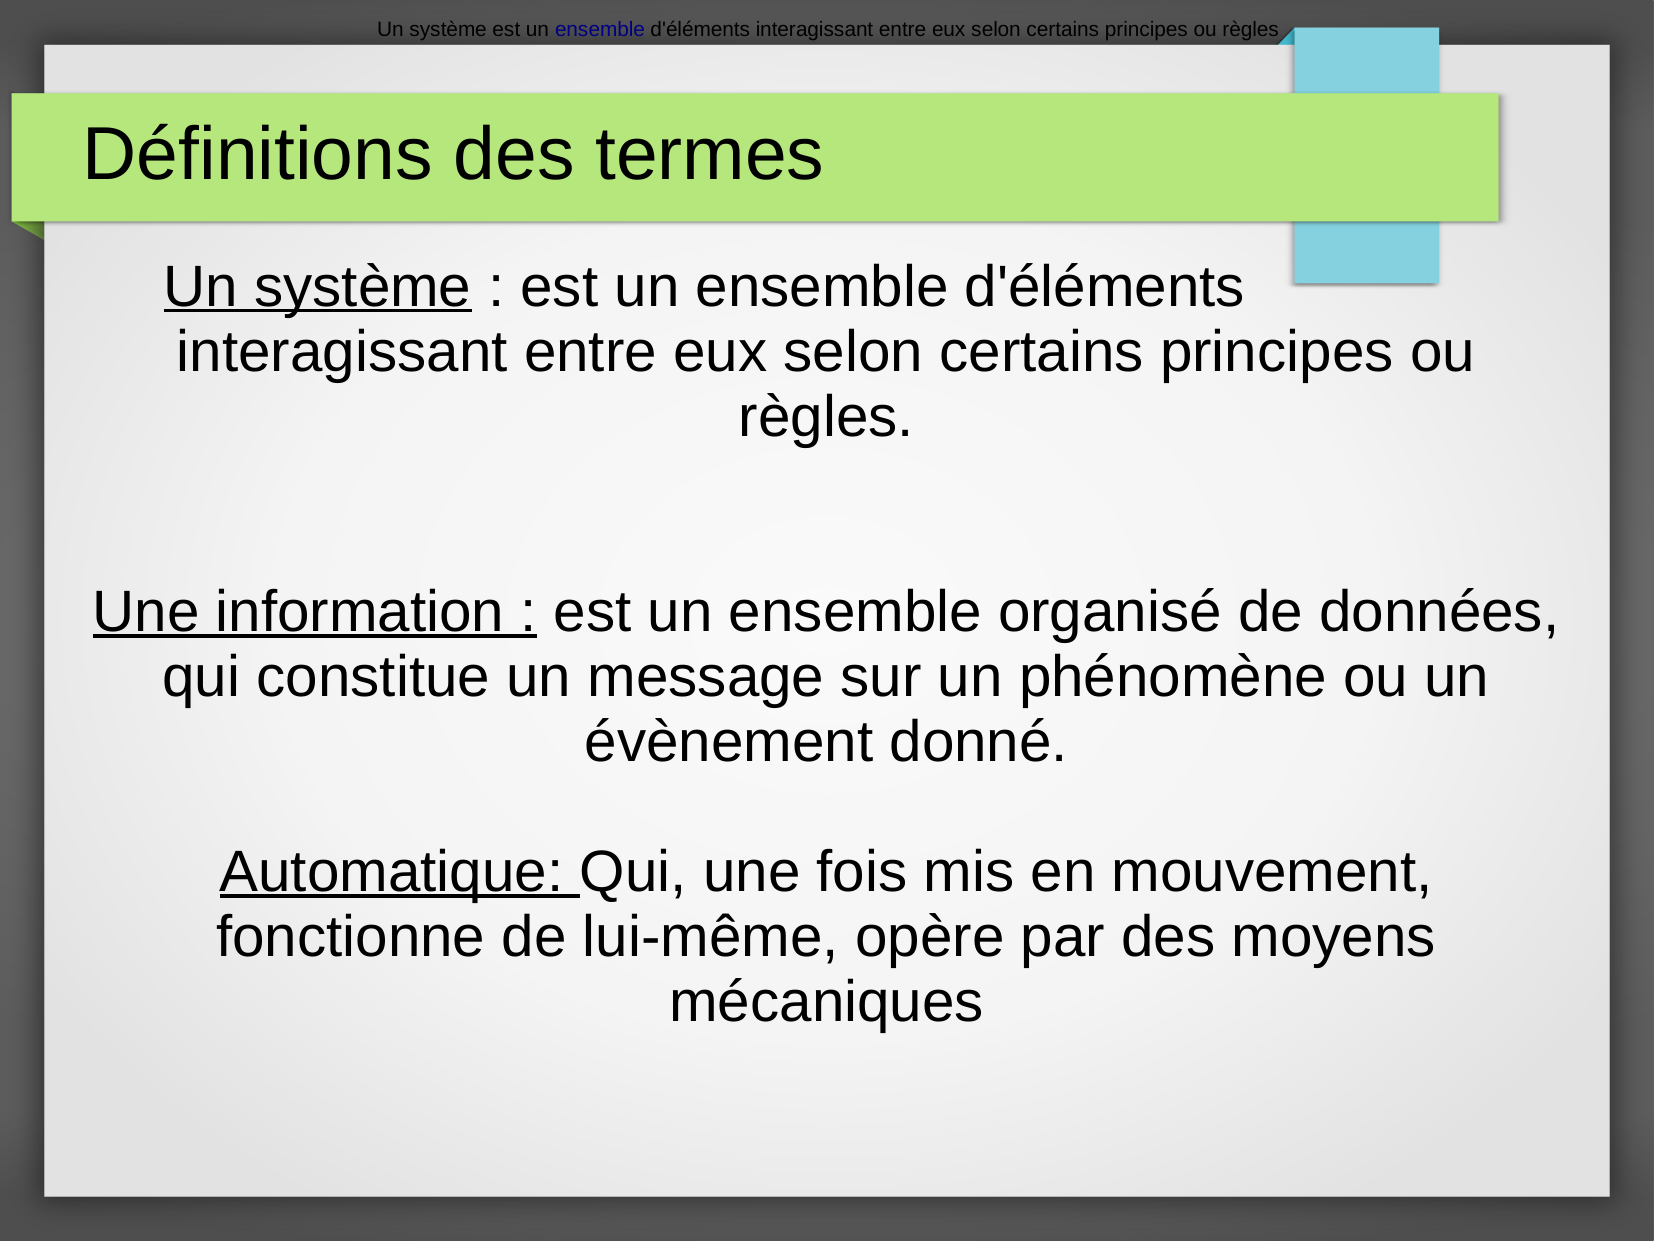

Un système est un ensemble d'éléments interagissant entre eux selon certains principes ou règles
# Définitions des termes
Un système : est un ensemble d'éléments interagissant entre eux selon certains principes ou règles.
Une information : est un ensemble organisé de données, qui constitue un message sur un phénomène ou un évènement donné.
Automatique: Qui, une fois mis en mouvement, fonctionne de lui-même, opère par des moyens mécaniques